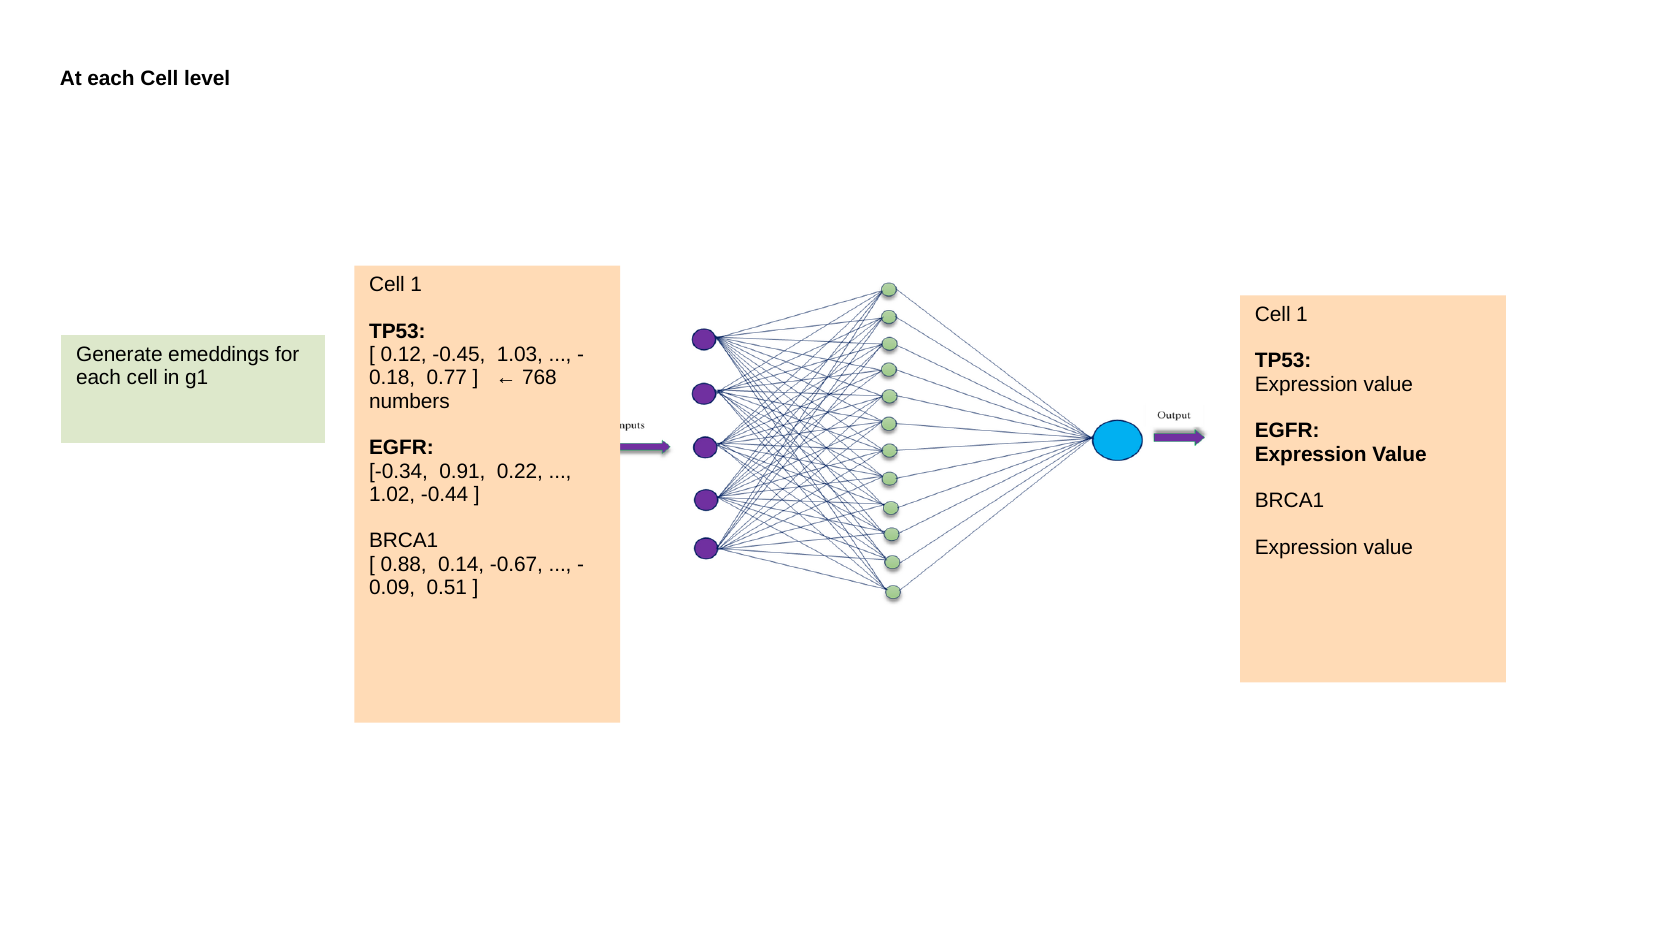

At each Cell level
Cell 1
TP53:
[ 0.12, -0.45, 1.03, ..., -0.18, 0.77 ] ← 768 numbers
EGFR:
[-0.34, 0.91, 0.22, ..., 1.02, -0.44 ]
BRCA1
[ 0.88, 0.14, -0.67, ..., -0.09, 0.51 ]
Cell 1
TP53:
Expression value
EGFR:
Expression Value
BRCA1
Expression value
Generate emeddings for each cell in g1